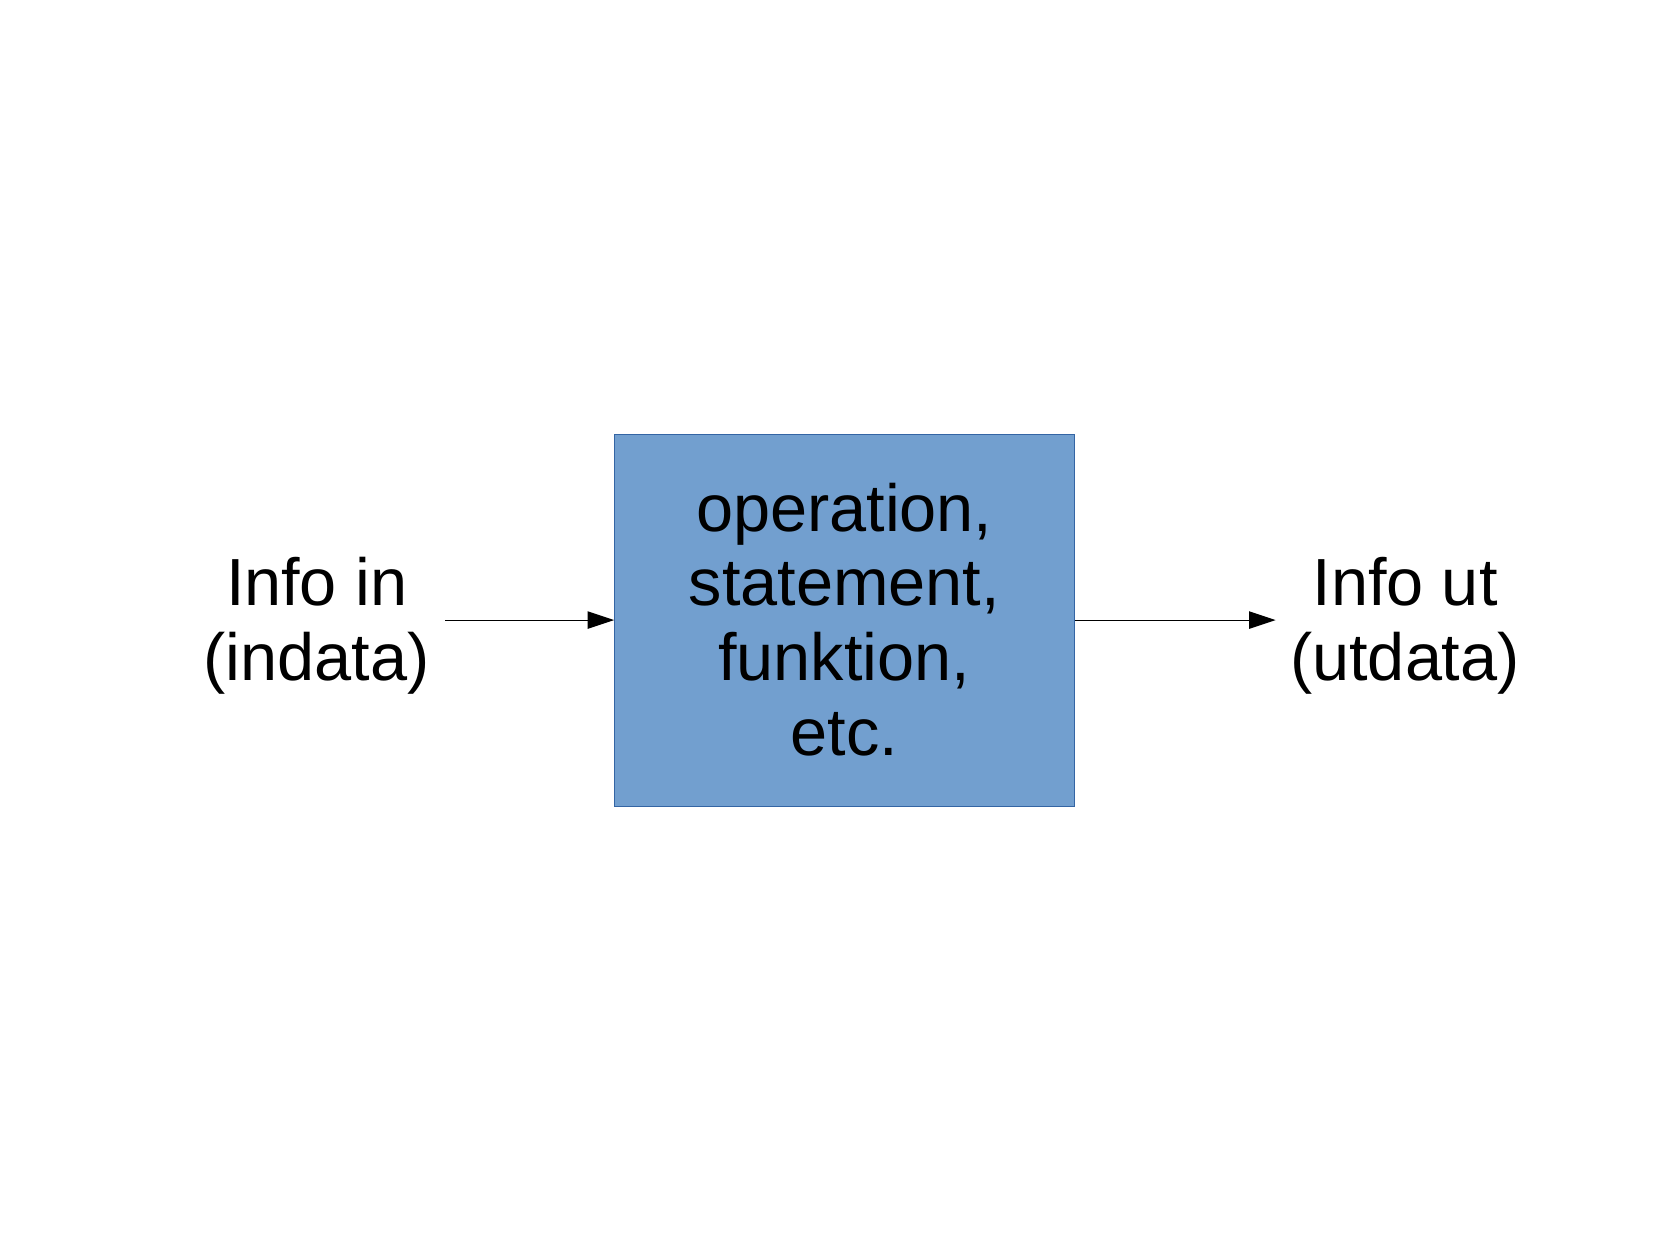

operation,
statement,
funktion,
etc.
Info in
(indata)
Info ut
(utdata)